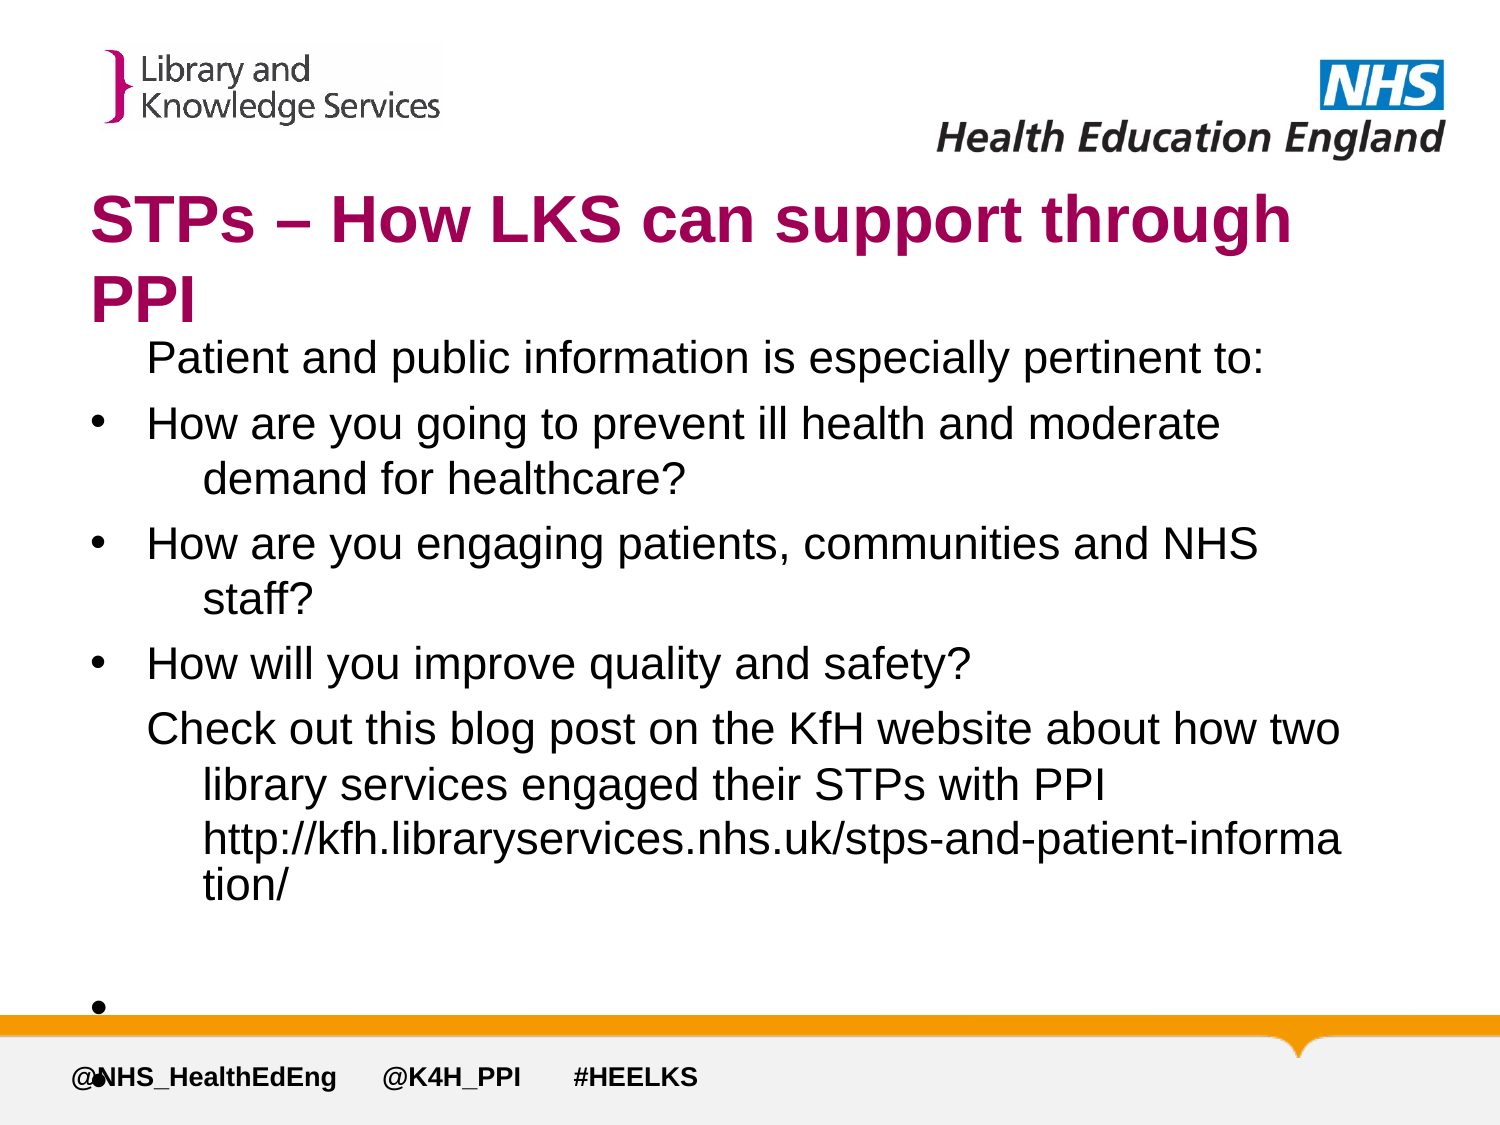

# STPs – How LKS can support through PPI
Patient and public information is especially pertinent to:
How are you going to prevent ill health and moderate demand for healthcare?
How are you engaging patients, communities and NHS staff?
How will you improve quality and safety?
Check out this blog post on the KfH website about how two library services engaged their STPs with PPI http://kfh.libraryservices.nhs.uk/stps-and-patient-information/
@NHS_HealthEdEng @K4H_PPI #HEELKS